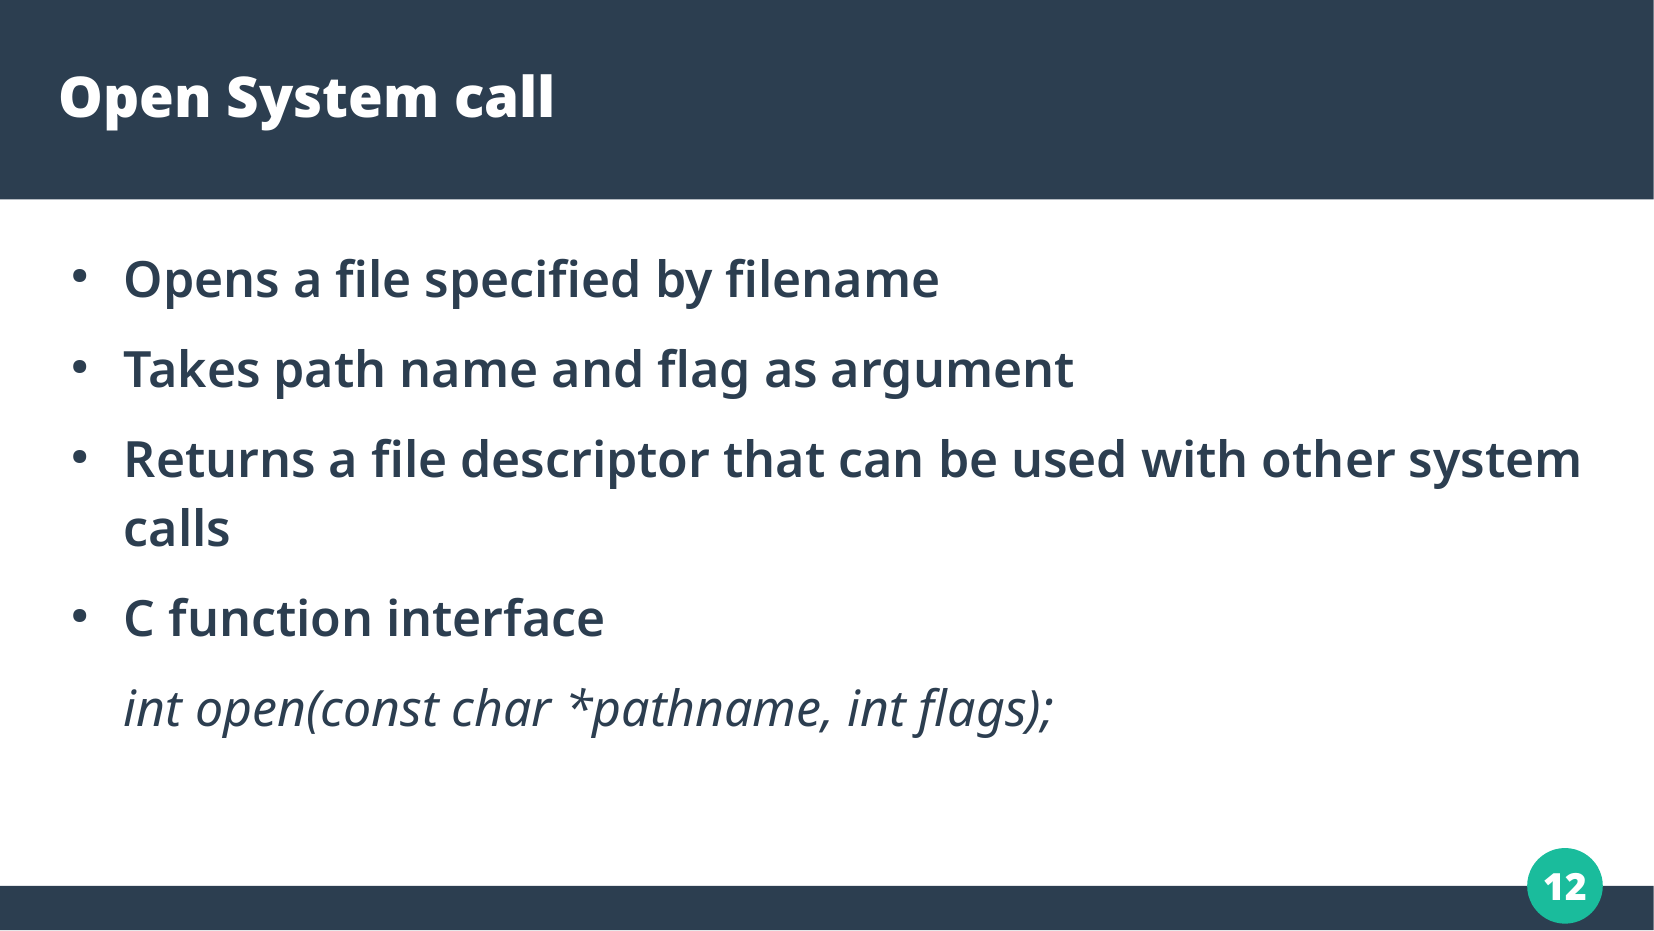

# Open System call
Opens a file specified by filename
Takes path name and flag as argument
Returns a file descriptor that can be used with other system calls
C function interface
int open(const char *pathname, int flags);